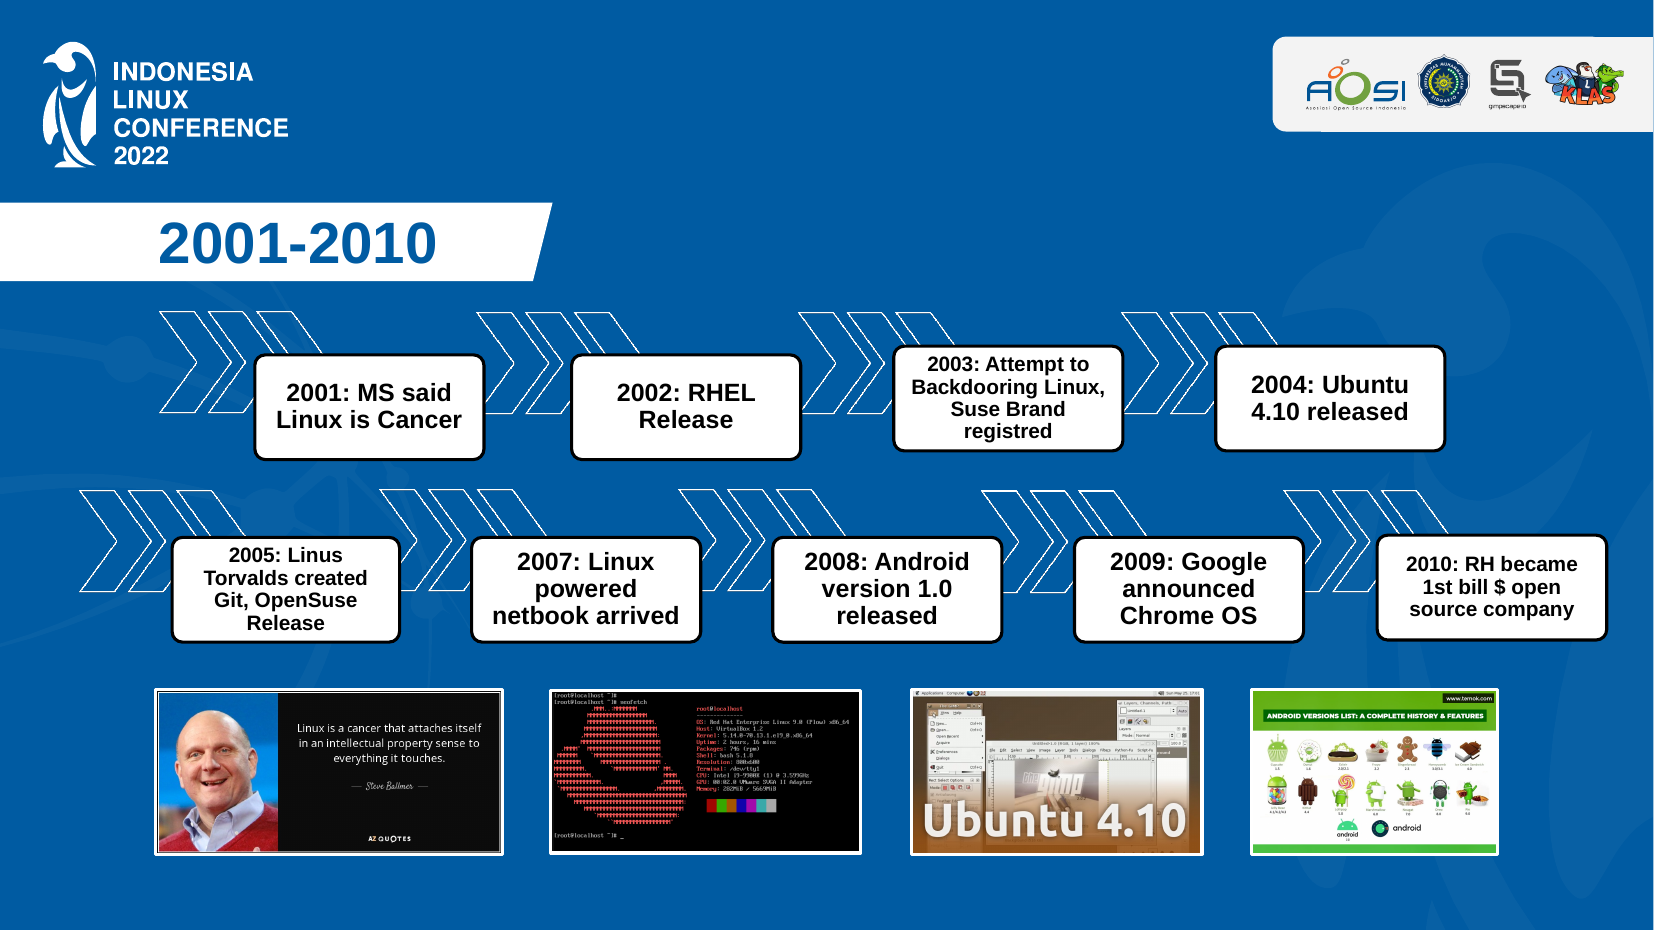

2001-2010
2003: Attempt to Backdooring Linux, Suse Brand registred
2004: Ubuntu 4.10 released
2001: MS said Linux is Cancer
2002: RHEL Release
2010: RH became 1st bill $ open source company
2005: Linus Torvalds created Git, OpenSuse Release
2007: Linux powered netbook arrived
2008: Android version 1.0 released
2009: Google announced Chrome OS